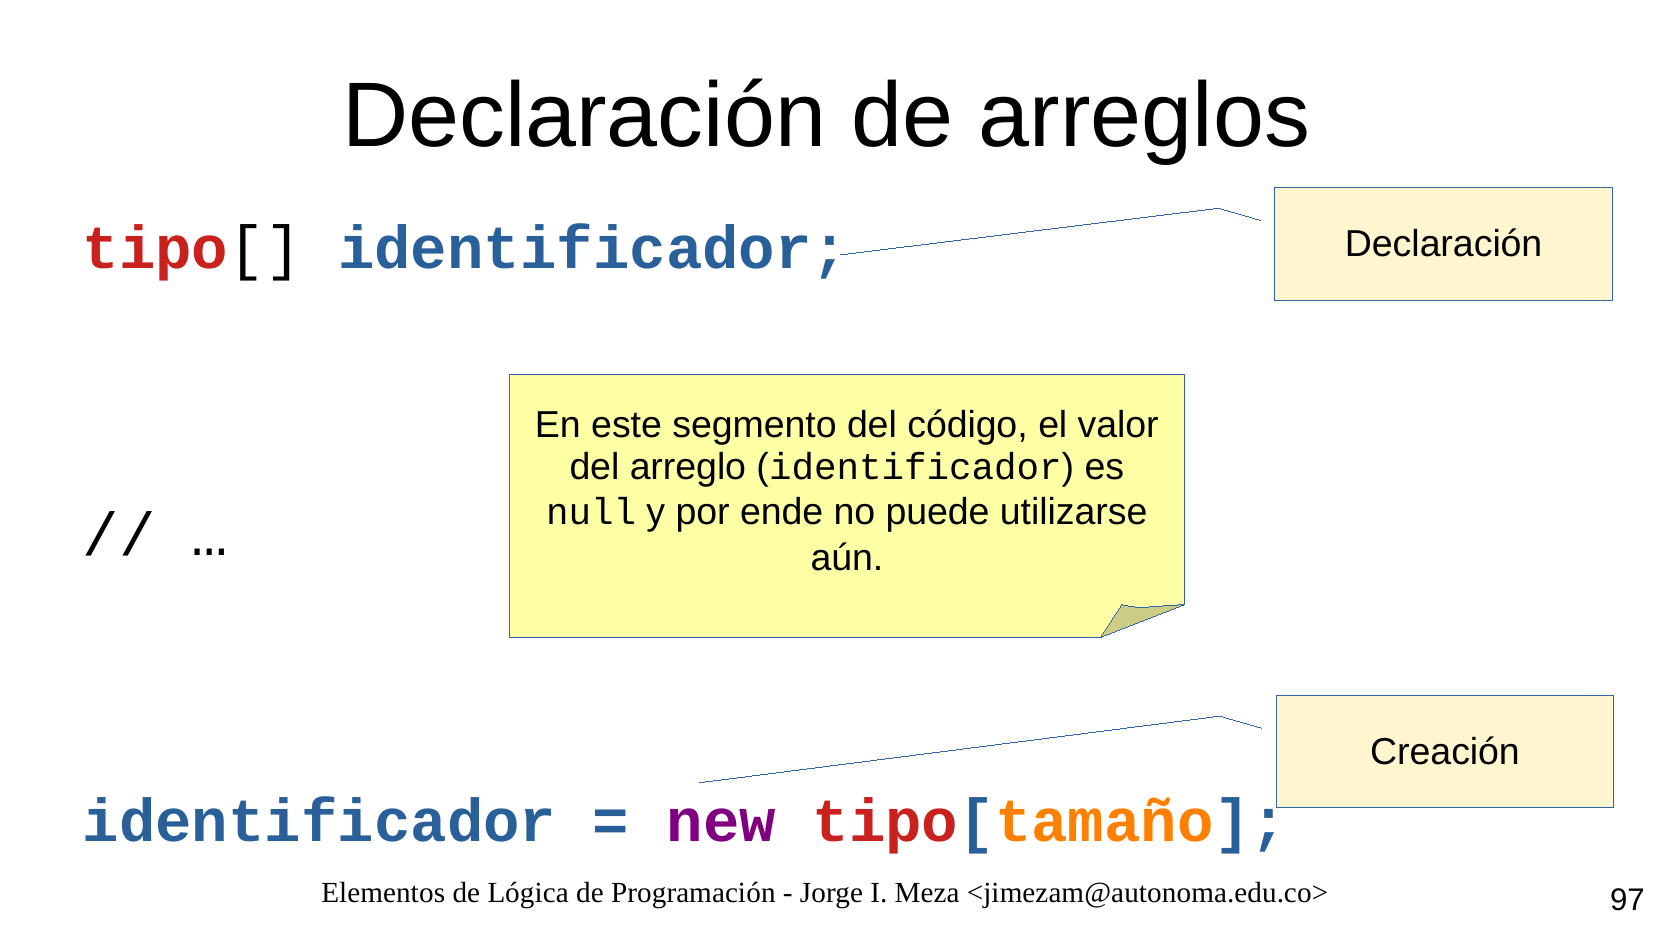

# Declaración de arreglos
Declaración
tipo[] identificador;
// …
identificador = new tipo[tamaño];
En este segmento del código, el valor del arreglo (identificador) es null y por ende no puede utilizarse aún.
Creación
Elementos de Lógica de Programación - Jorge I. Meza <jimezam@autonoma.edu.co>